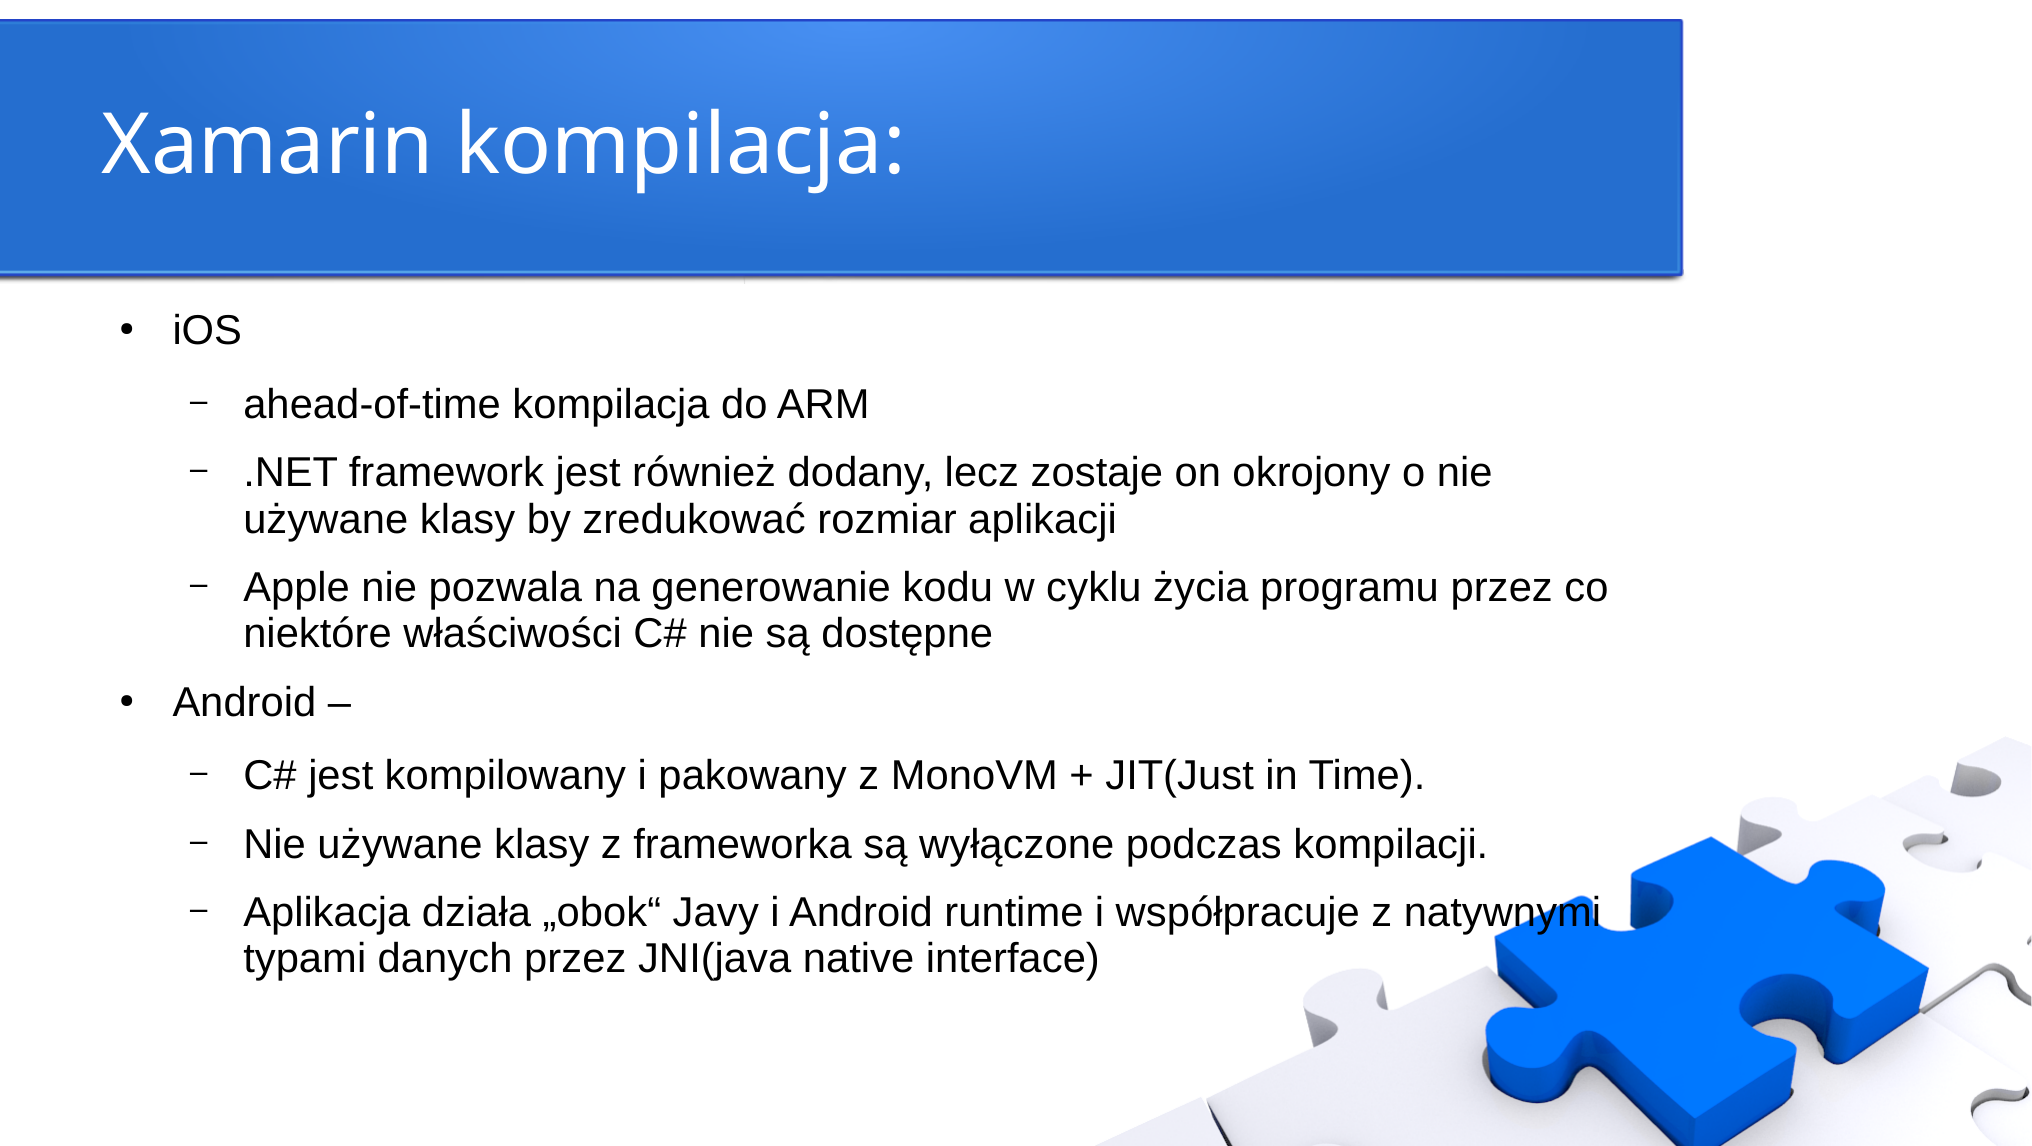

# Xamarin kompilacja:
iOS
ahead-of-time kompilacja do ARM
.NET framework jest również dodany, lecz zostaje on okrojony o nie używane klasy by zredukować rozmiar aplikacji
Apple nie pozwala na generowanie kodu w cyklu życia programu przez co niektóre właściwości C# nie są dostępne
Android –
C# jest kompilowany i pakowany z MonoVM + JIT(Just in Time).
Nie używane klasy z frameworka są wyłączone podczas kompilacji.
Aplikacja działa „obok“ Javy i Android runtime i współpracuje z natywnymi typami danych przez JNI(java native interface)